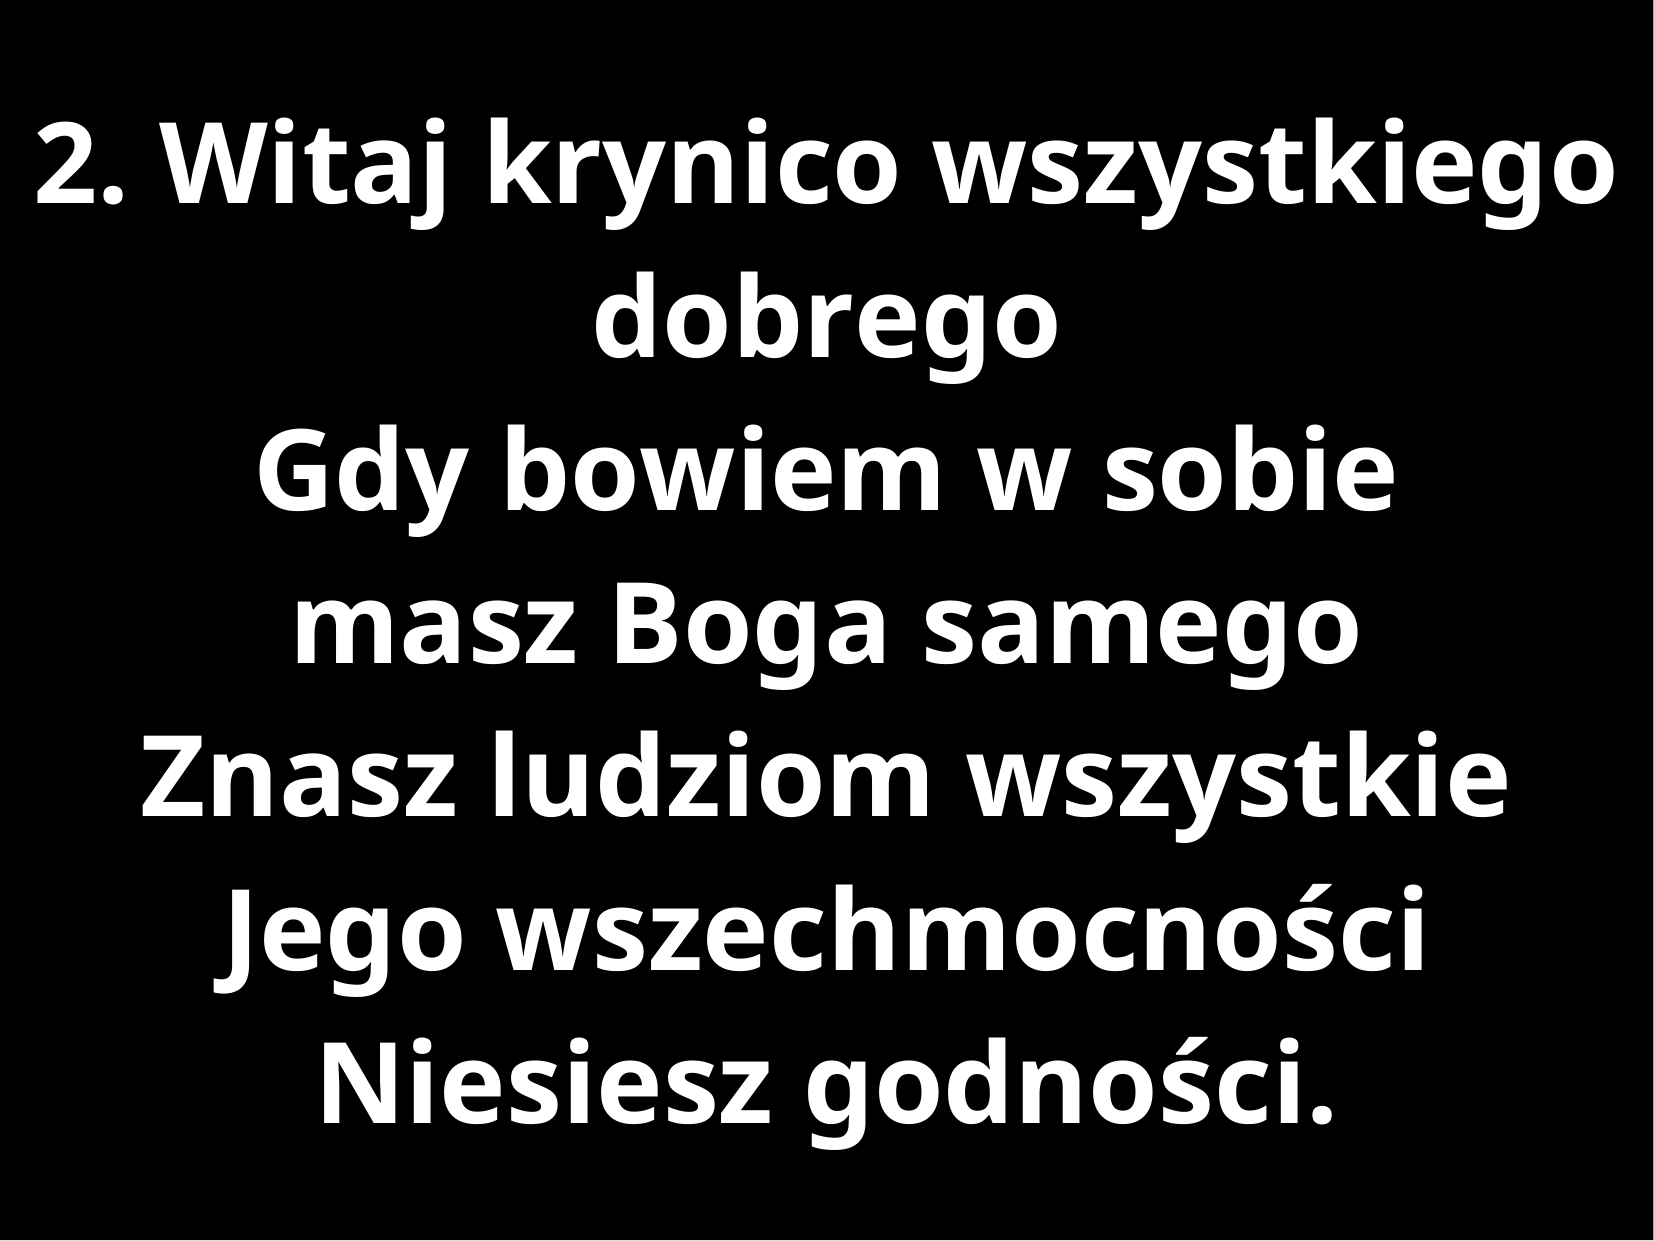

# 2. Witaj krynico wszystkiego dobrego Gdy bowiem w sobie masz Boga samego Znasz ludziom wszystkie Jego wszechmocności Niesiesz godności.